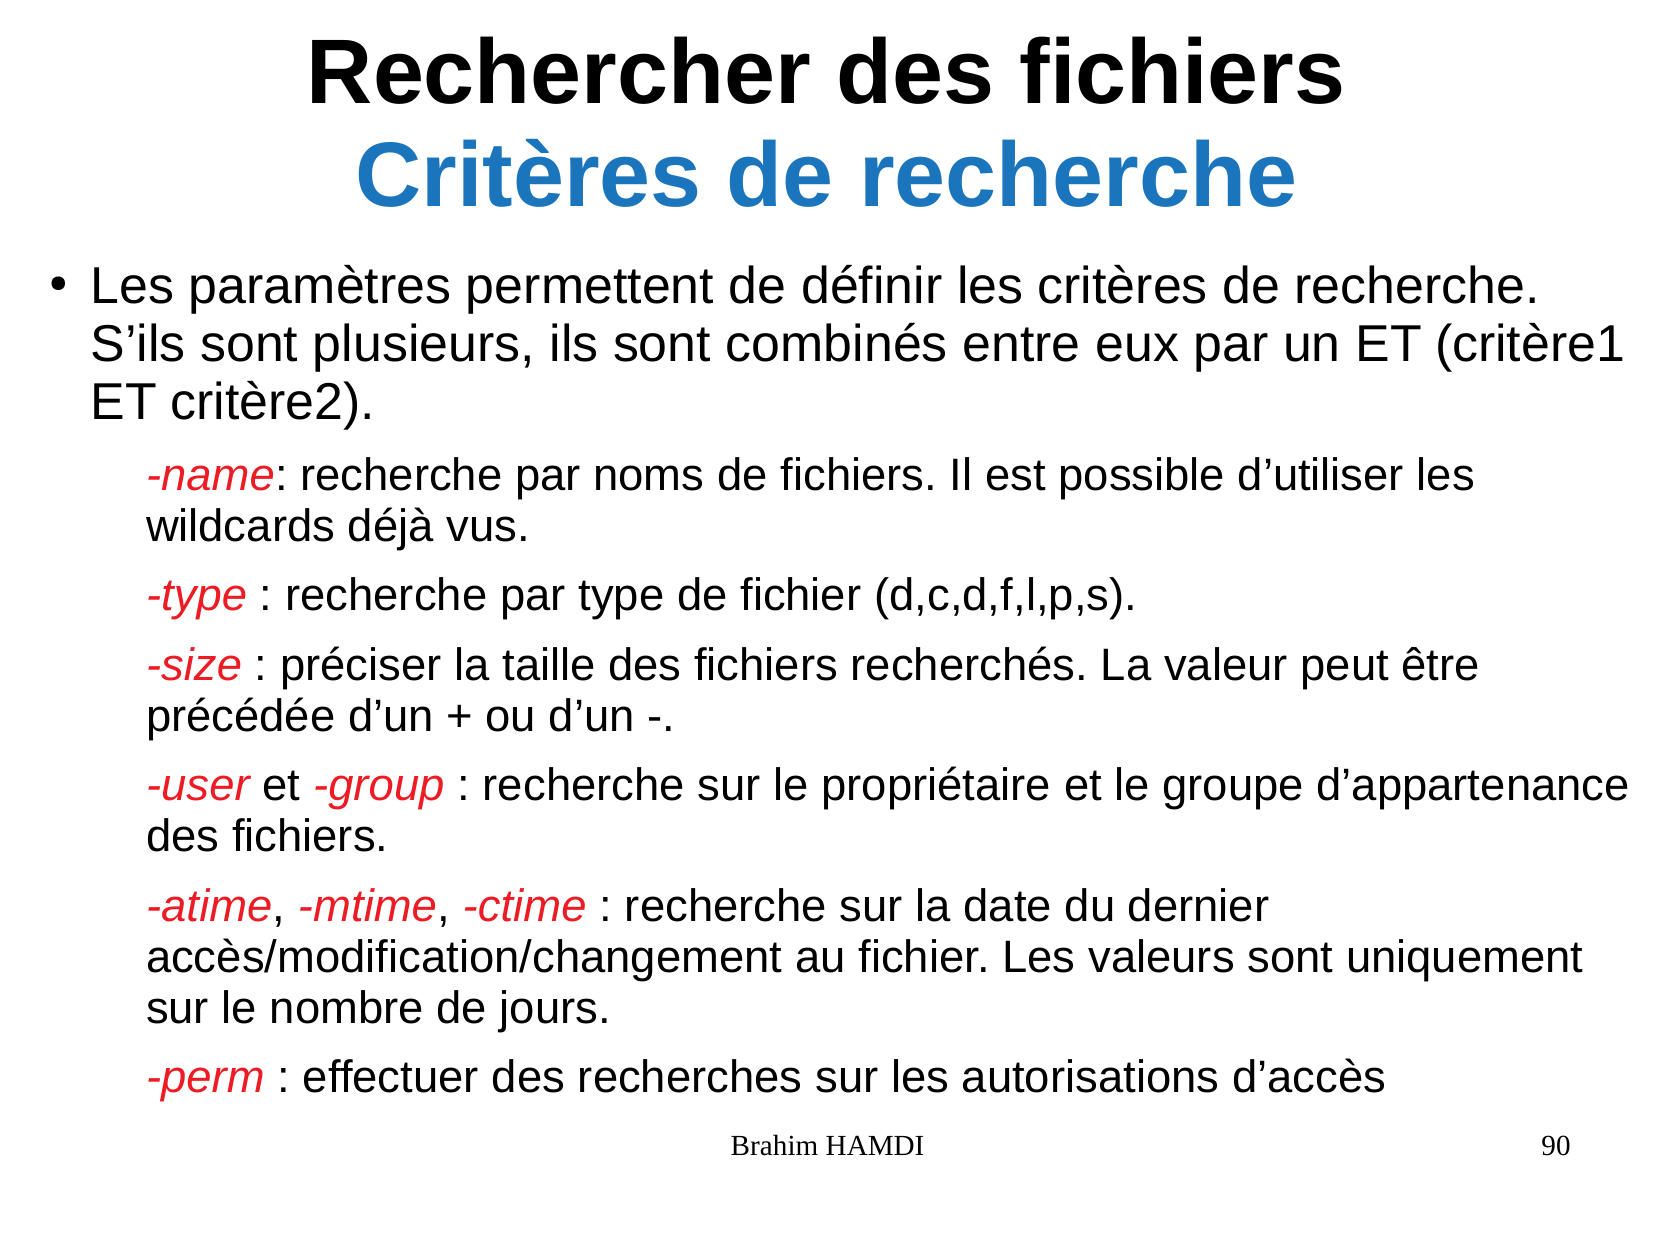

# Rechercher des fichiers Critères de recherche
Les paramètres permettent de définir les critères de recherche. S’ils sont plusieurs, ils sont combinés entre eux par un ET (critère1 ET critère2).
-name: recherche par noms de fichiers. Il est possible d’utiliser les wildcards déjà vus.
-type : recherche par type de fichier (d,c,d,f,l,p,s).
-size : préciser la taille des fichiers recherchés. La valeur peut être précédée d’un + ou d’un -.
-user et -group : recherche sur le propriétaire et le groupe d’appartenance des fichiers.
-atime, -mtime, -ctime : recherche sur la date du dernier accès/modification/changement au fichier. Les valeurs sont uniquement sur le nombre de jours.
-perm : effectuer des recherches sur les autorisations d’accès
Brahim HAMDI
90